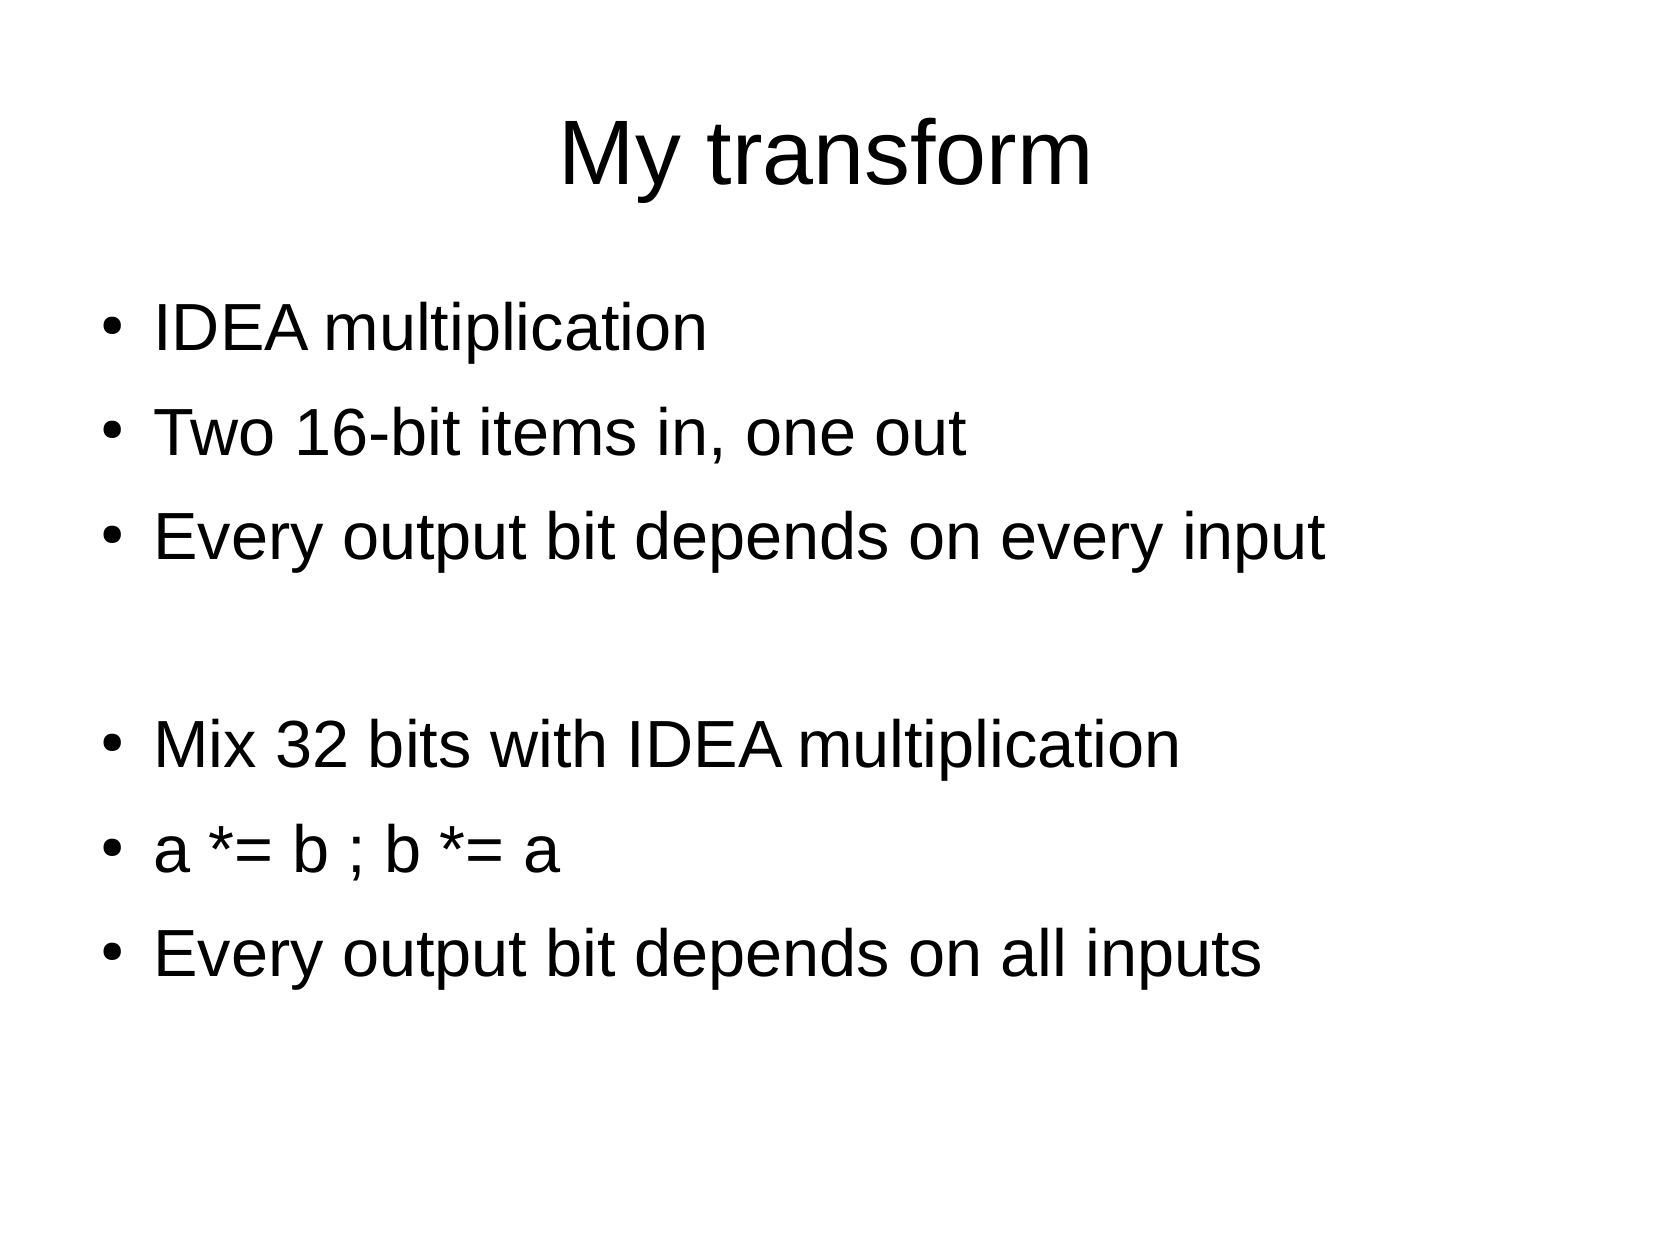

# My transform
IDEA multiplication
Two 16-bit items in, one out
Every output bit depends on every input
Mix 32 bits with IDEA multiplication
a *= b ; b *= a
Every output bit depends on all inputs